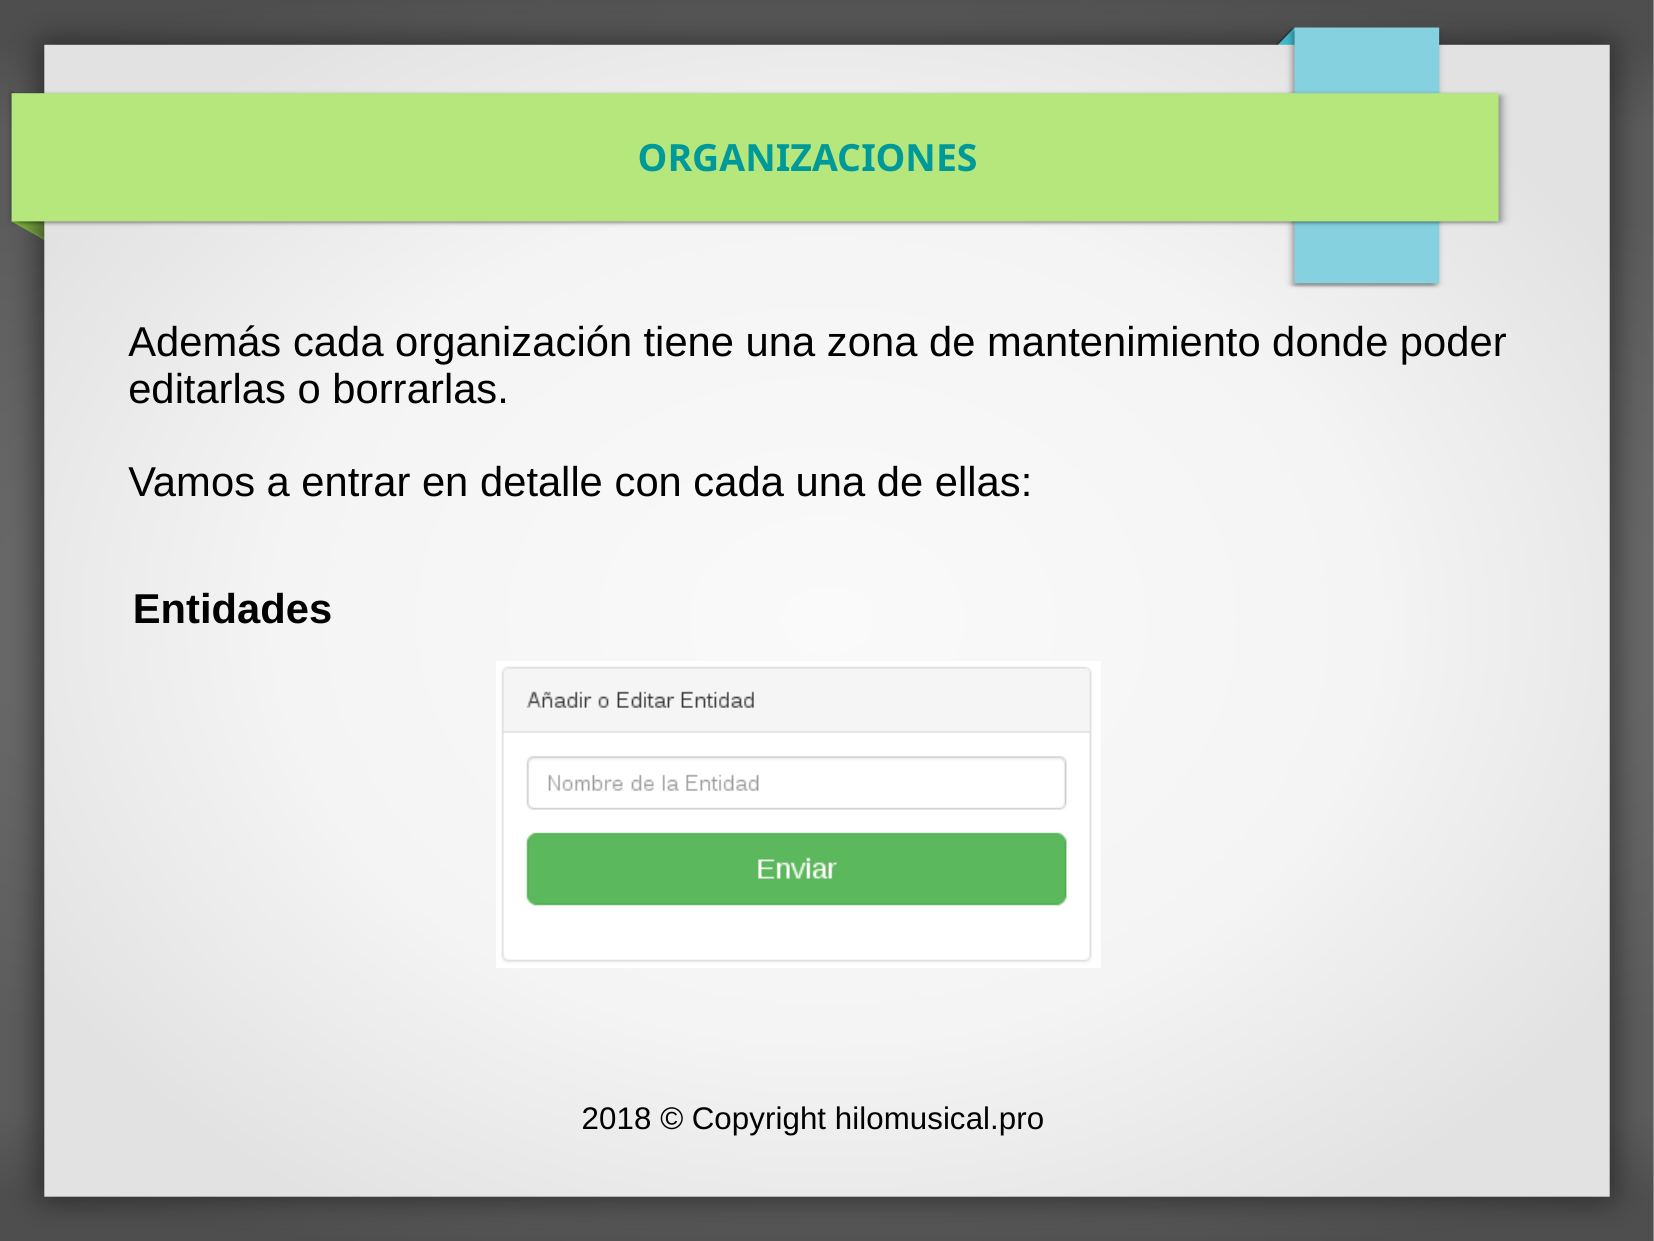

# ORGANIZACIONES
Además cada organización tiene una zona de mantenimiento donde poder editarlas o borrarlas.
Vamos a entrar en detalle con cada una de ellas:
Entidades
2018 © Copyright hilomusical.pro